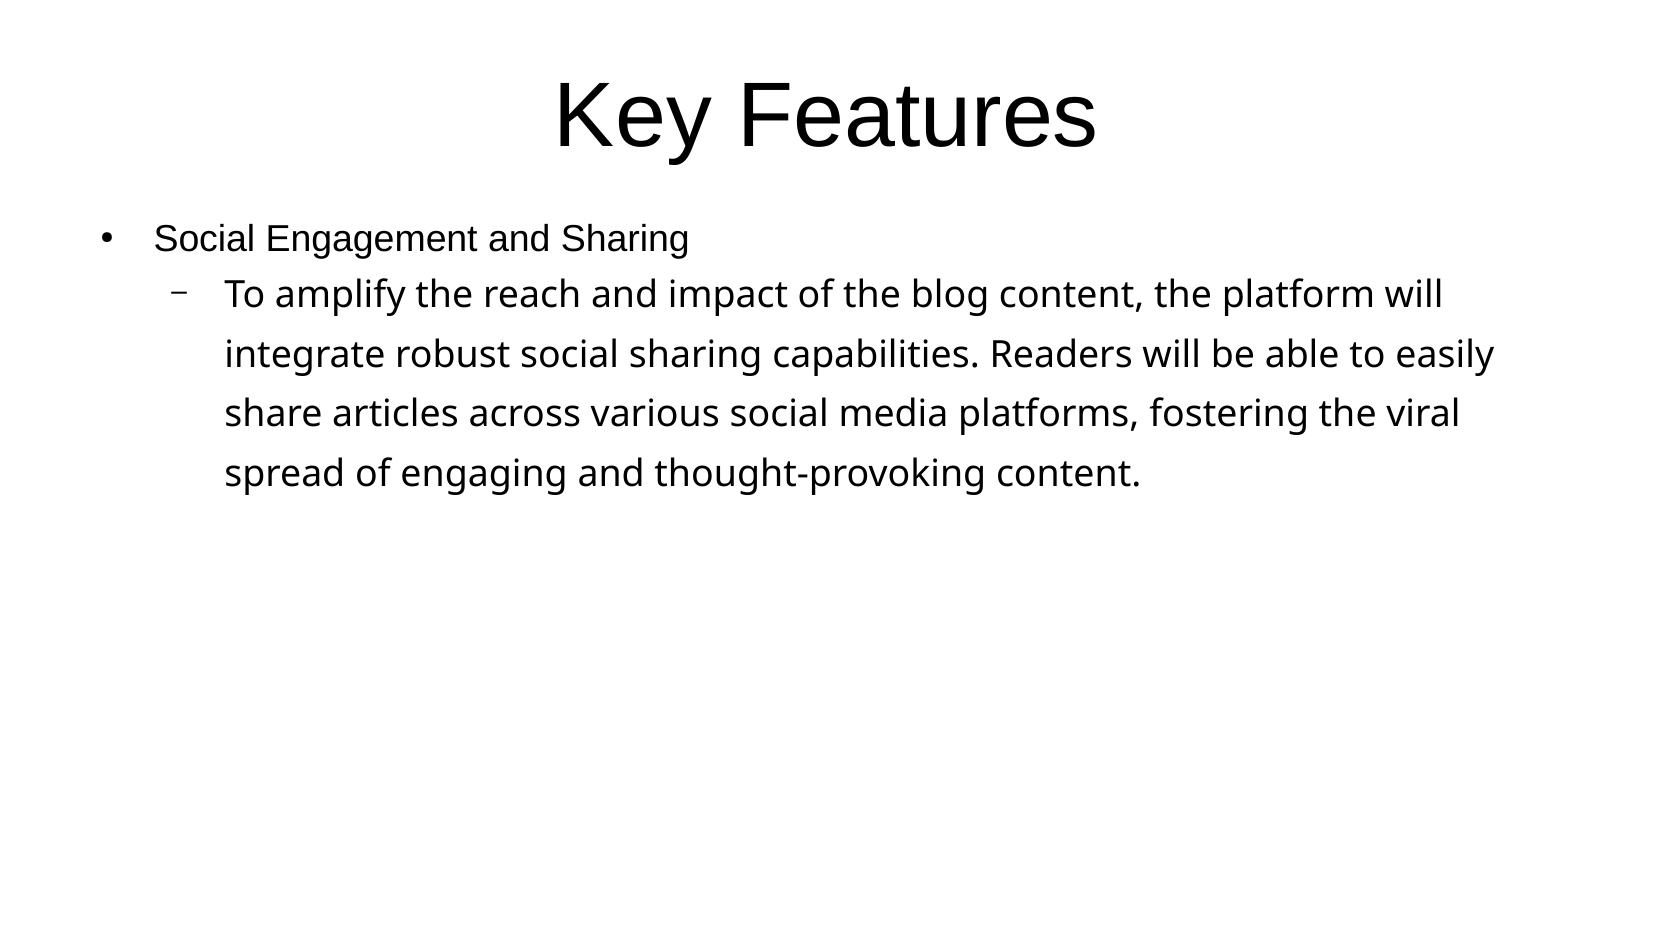

# Key Features
Social Engagement and Sharing
To amplify the reach and impact of the blog content, the platform will integrate robust social sharing capabilities. Readers will be able to easily share articles across various social media platforms, fostering the viral spread of engaging and thought-provoking content.